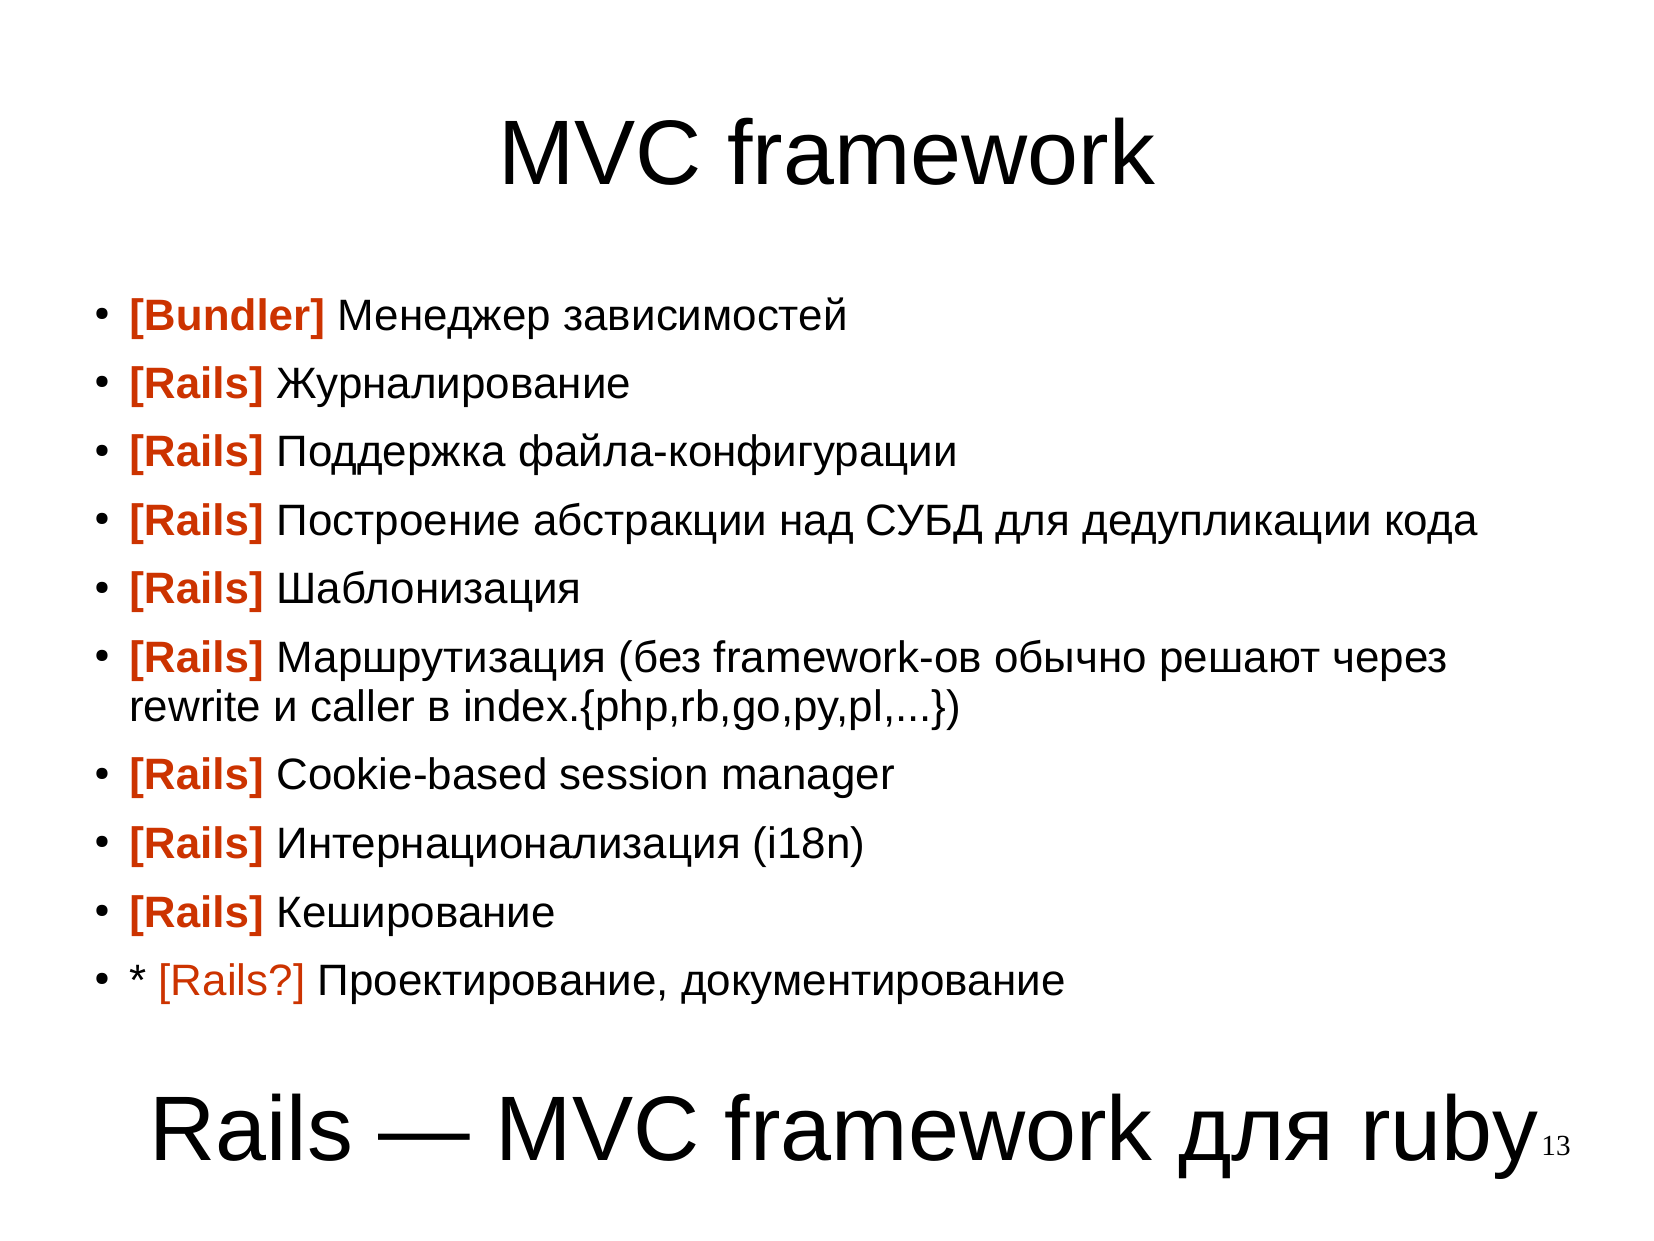

MVC framework
# [Bundler] Менеджер зависимостей
[Rails] Журналирование
[Rails] Поддержка файла-конфигурации
[Rails] Построение абстракции над СУБД для дедупликации кода
[Rails] Шаблонизация
[Rails] Маршрутизация (без framework-ов обычно решают через rewrite и caller в index.{php,rb,go,py,pl,...})
[Rails] Cookie-based session manager
[Rails] Интернационализация (i18n)
[Rails] Кеширование
* [Rails?] Проектирование, документирование
Rails — MVC framework для ruby
13